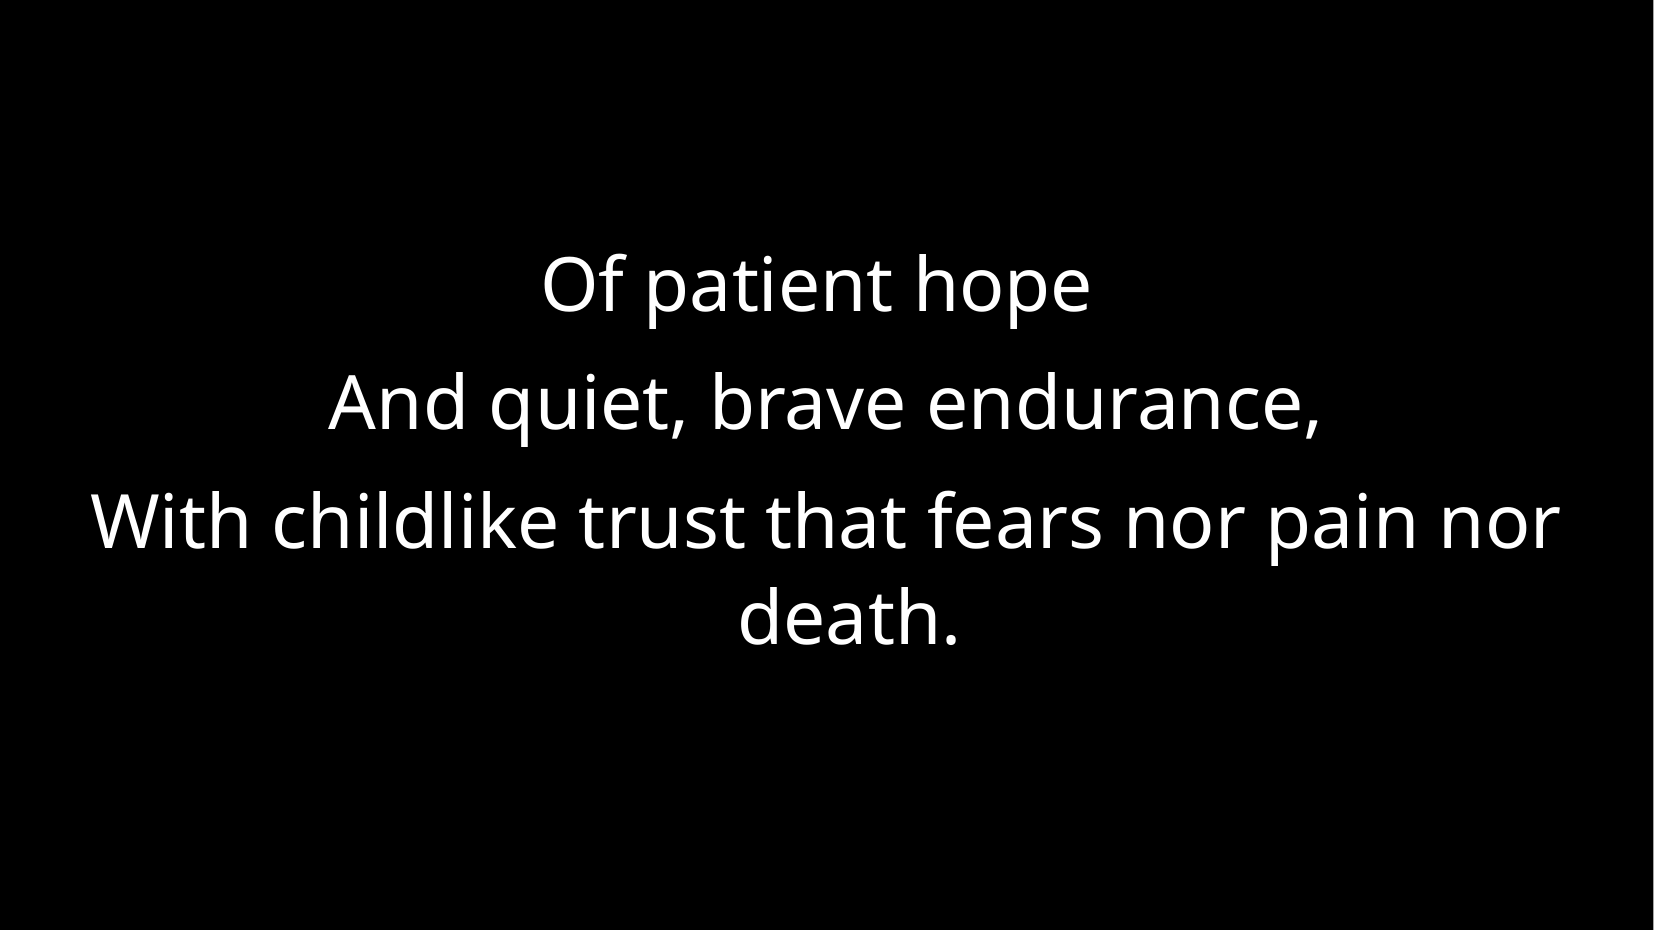

#
Of patient hope
And quiet, brave endurance,
With childlike trust that fears nor pain nor death.